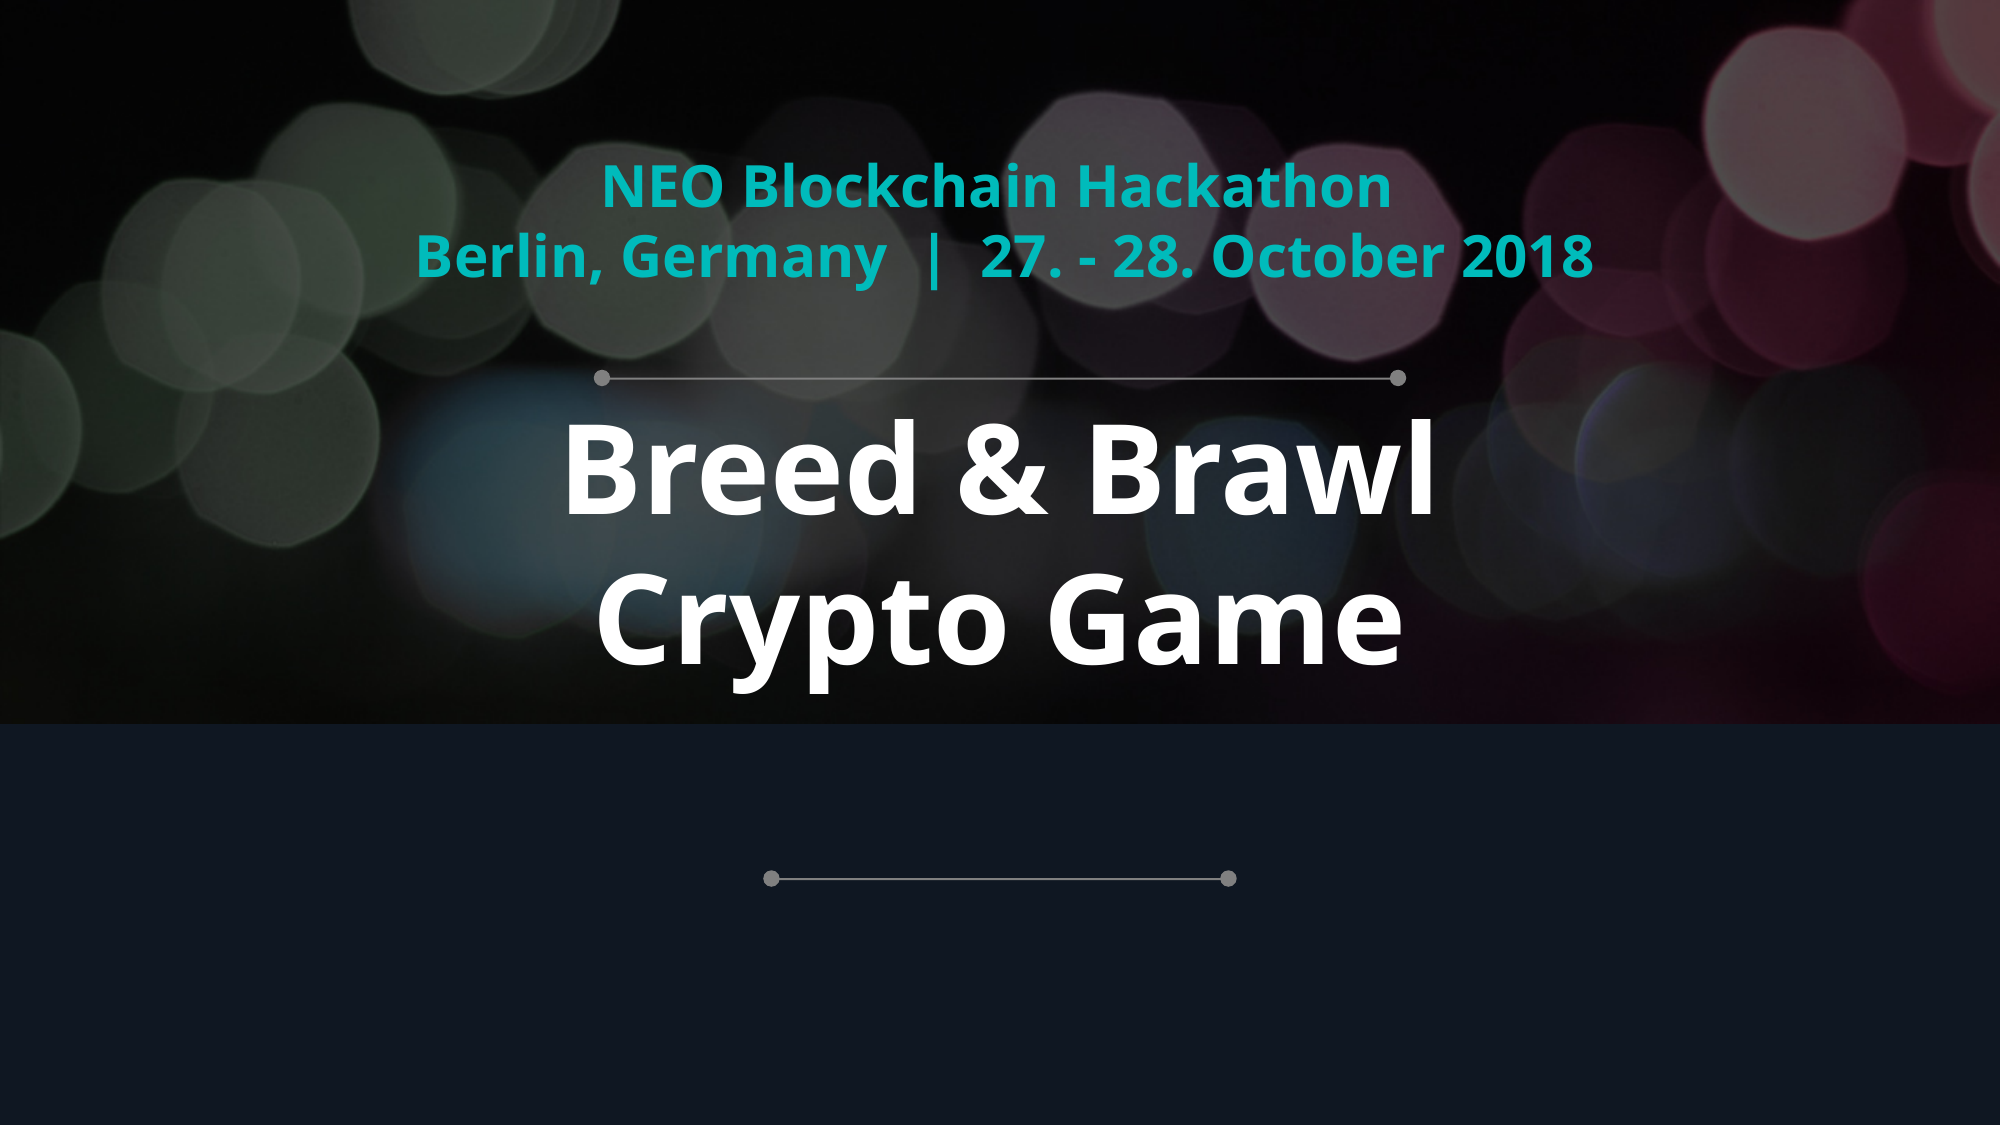

NEO Blockchain Hackathon
Berlin, Germany | 27. - 28. October 2018
# Breed & Brawl Crypto Game